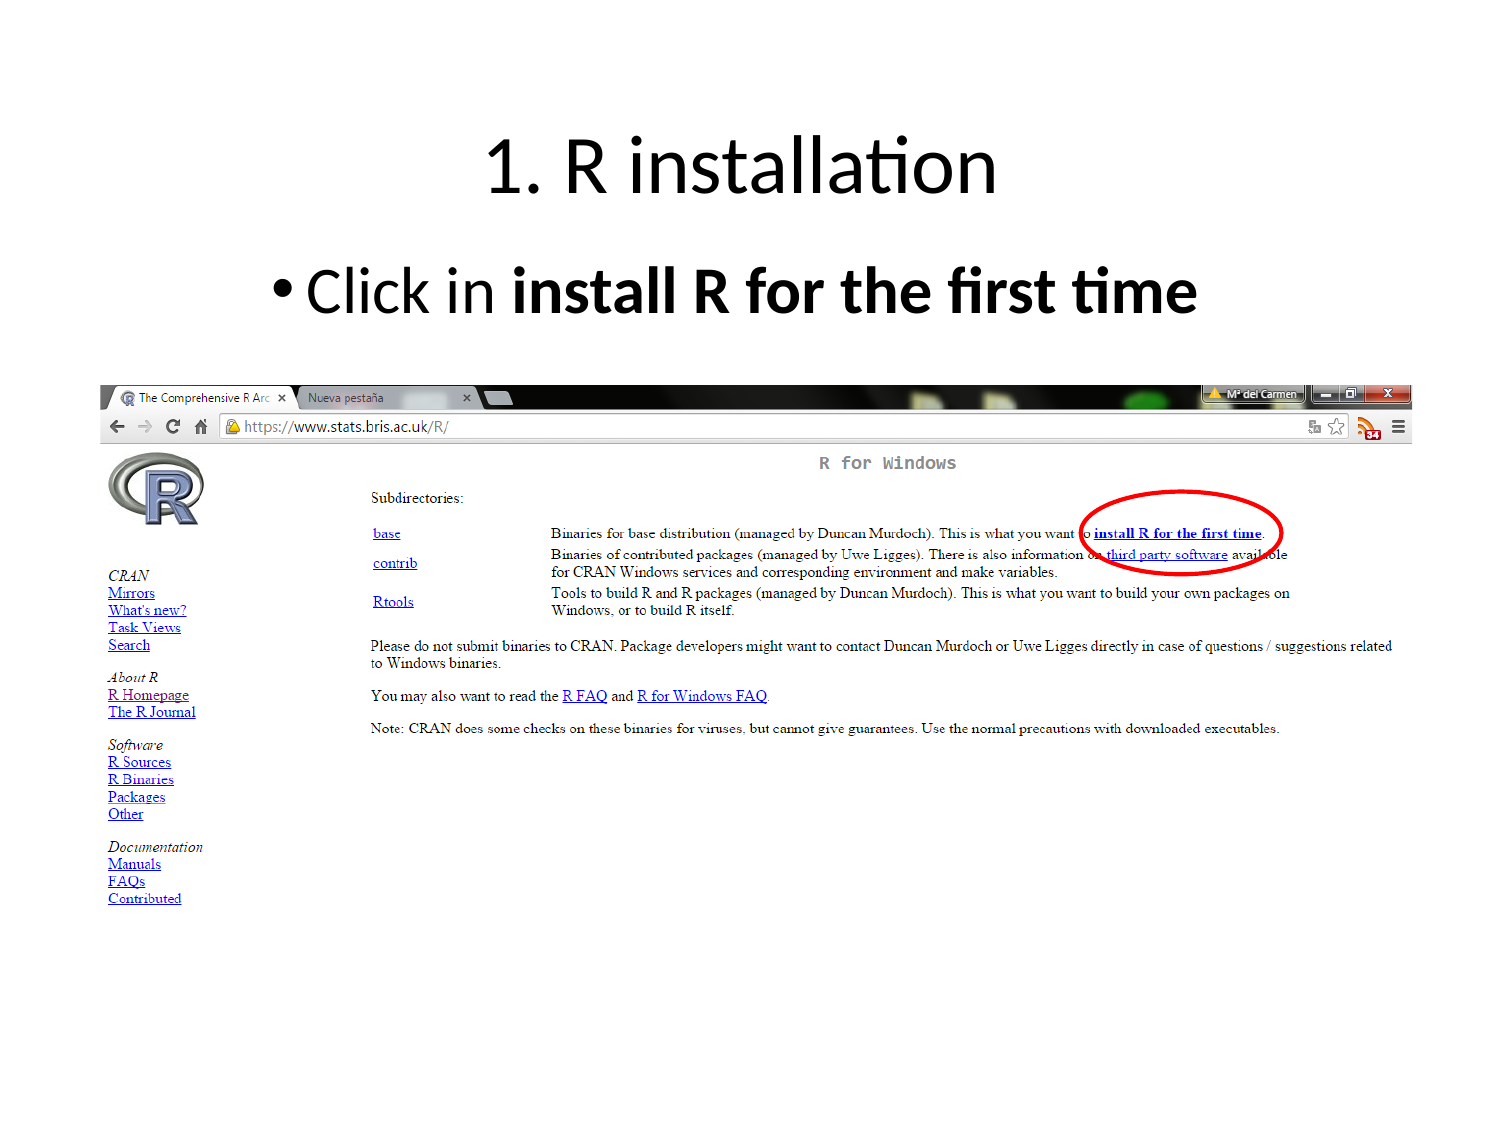

1. R installation
# Click in install R for the first time